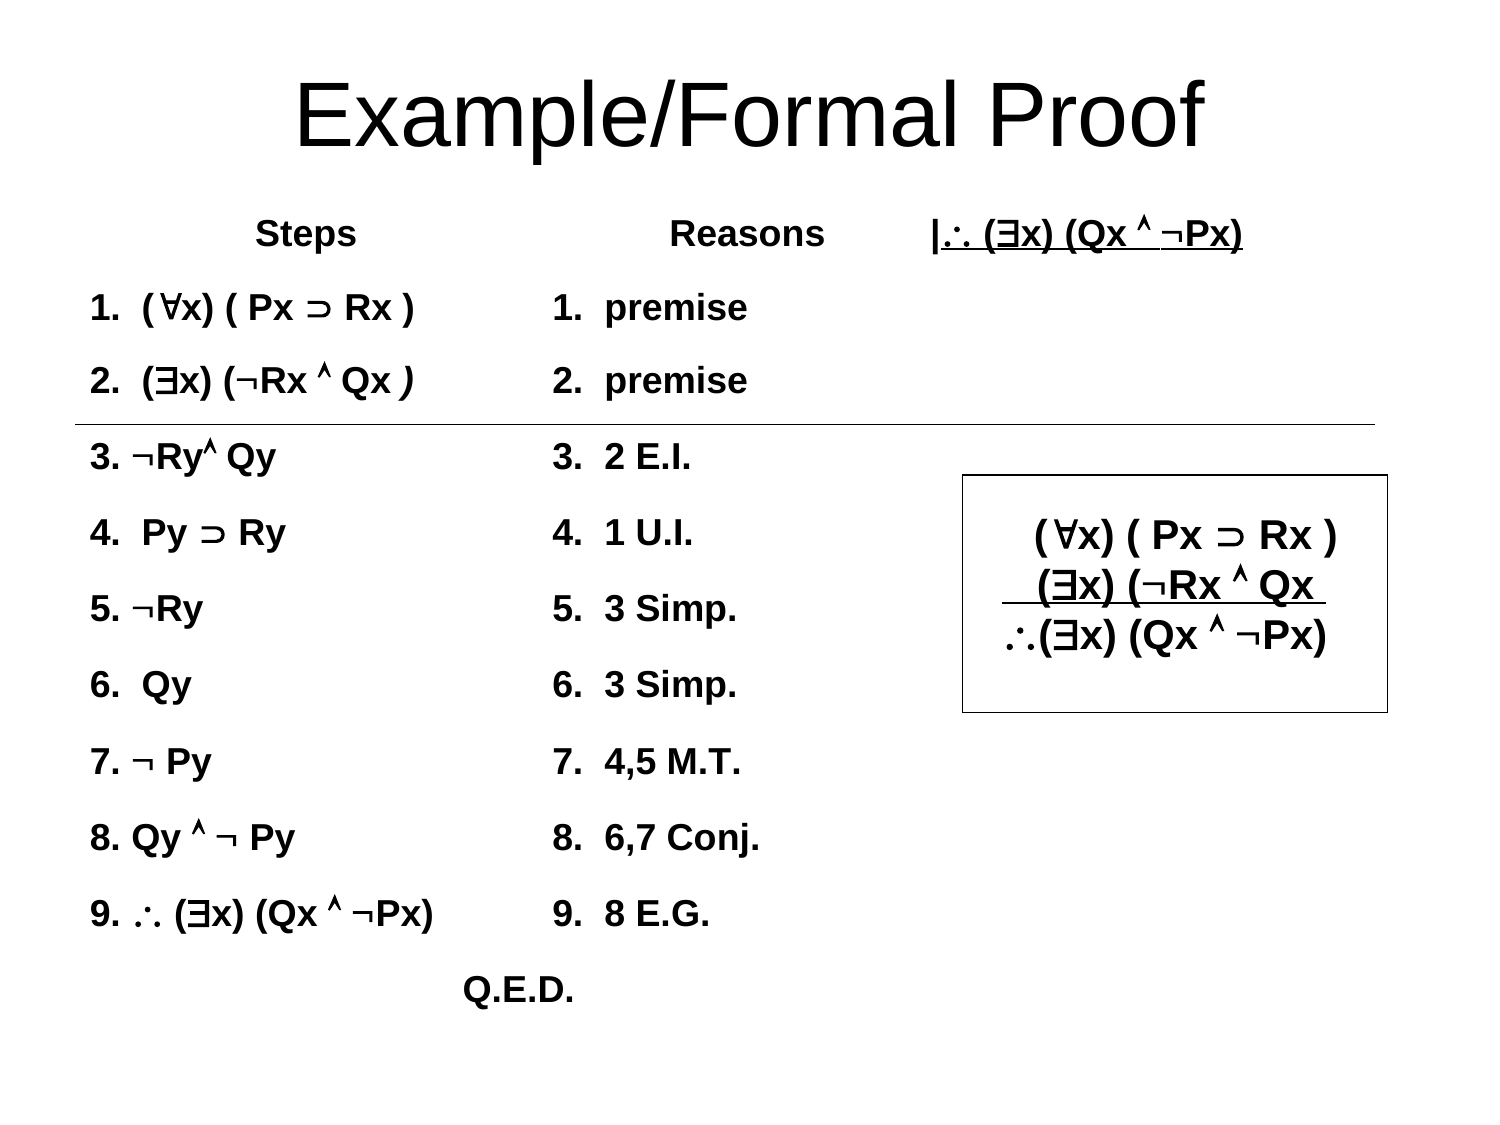

# Example/Formal Proof
| Steps | Reasons | (x) (Qx  Px) | | |
| --- | --- | --- | --- |
| 1. (x) ( Px  Rx ) | 1. premise | | |
| 2. (x) (Rx  Qx ) | 2. premise | | |
| 3. Ry Qy | 3. 2 E.I. | | |
| 4. Py  Ry | 4. 1 U.I. | | |
| 5. Ry | 5. 3 Simp. | | |
| 6. Qy | 6. 3 Simp. | | |
| 7.  Py | 7. 4,5 M.T. | | |
| 8. Qy   Py | 8. 6,7 Conj. | | |
| 9.  (x) (Qx  Px) | 9. 8 E.G. | | |
| Q.E.D. | | | |
 (x) ( Px  Rx )
 (x) (Rx  Qx
(x) (Qx  Px)